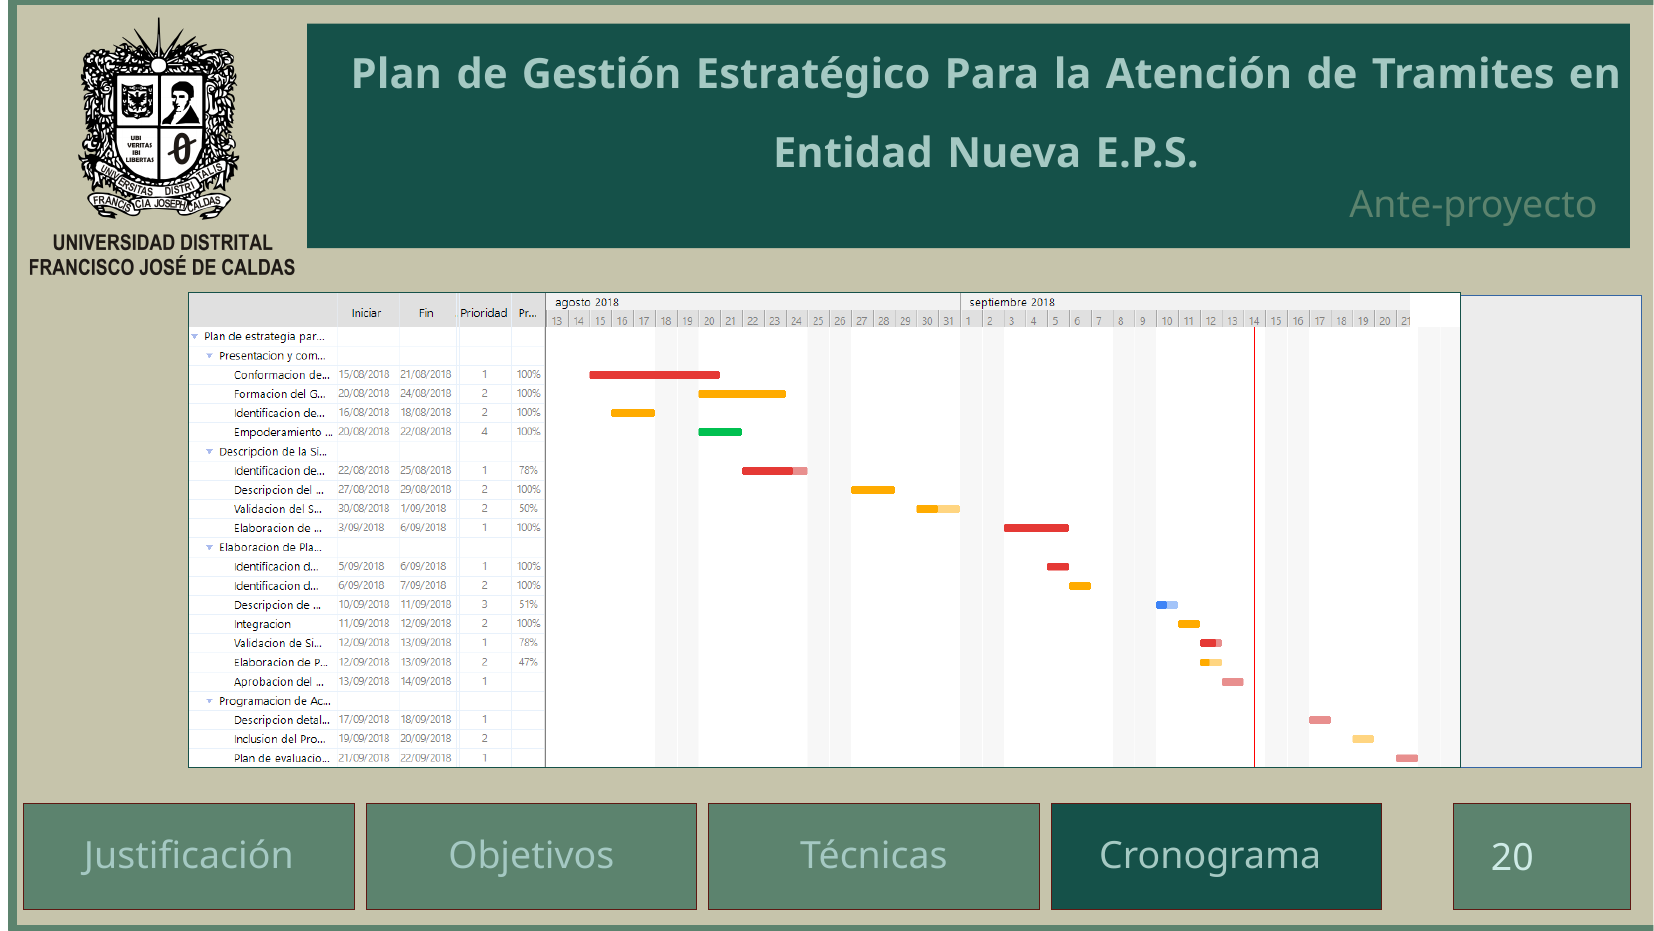

Plan de Gestión Estratégico Para la Atención de Tramites en Entidad Nueva E.P.S.
Ante-proyecto
Mapa Metodológica
Justificación
Objetivos
Técnicas
Cronograma